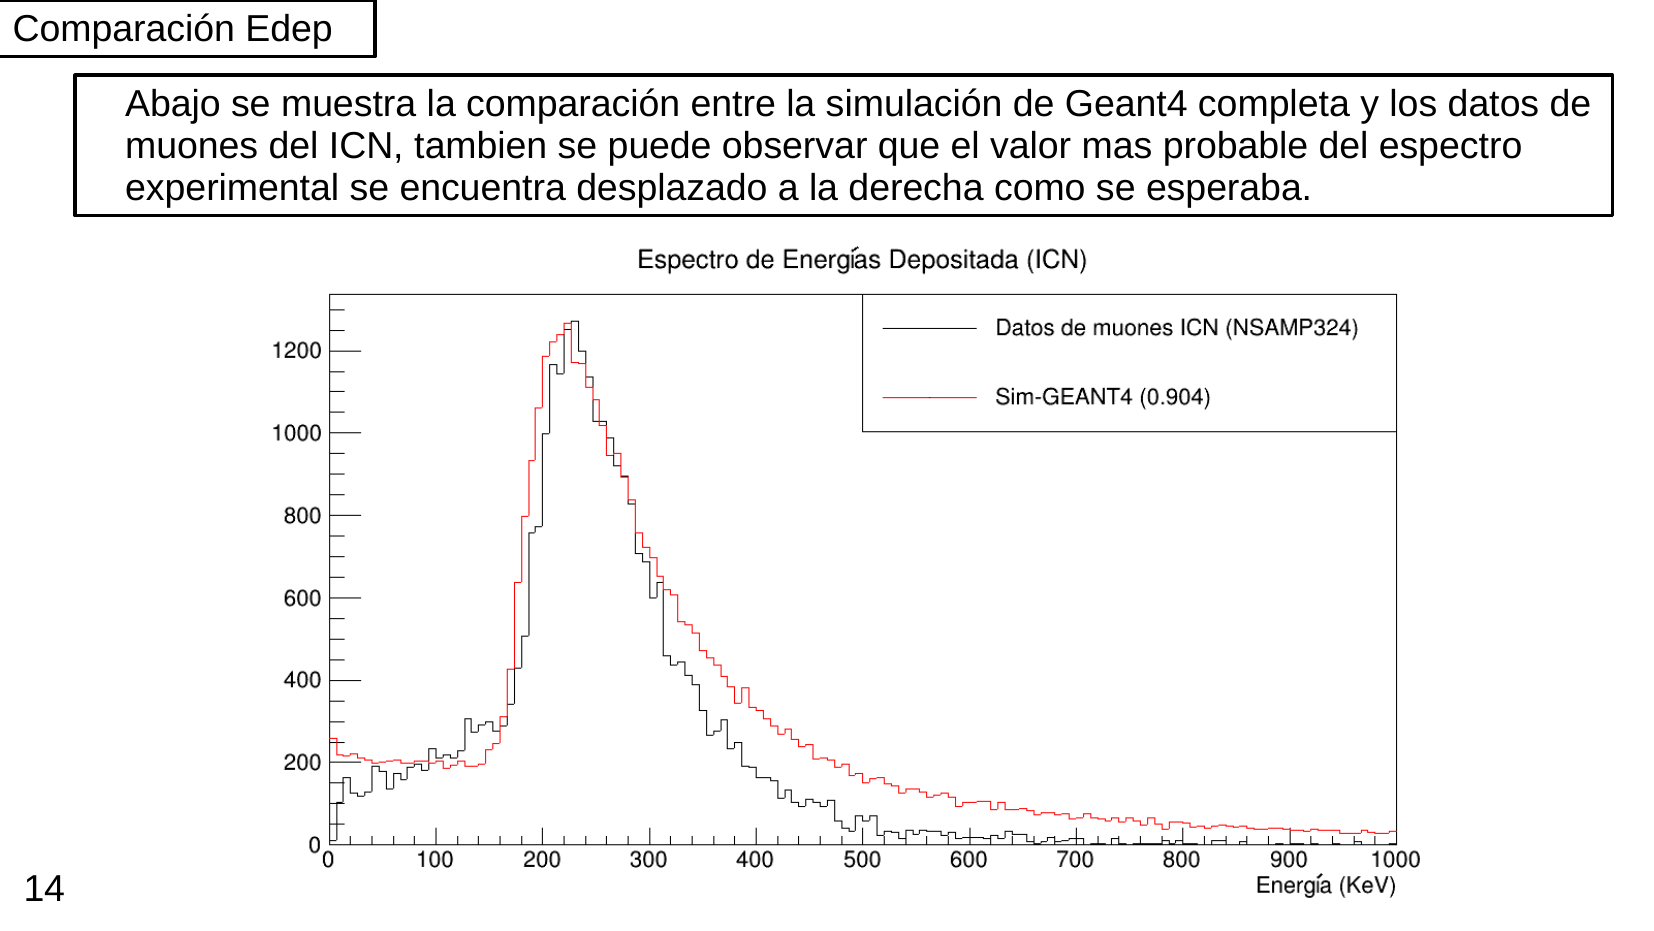

Comparación Edep
Abajo se muestra la comparación entre la simulación de Geant4 completa y los datos de muones del ICN, tambien se puede observar que el valor mas probable del espectro experimental se encuentra desplazado a la derecha como se esperaba.